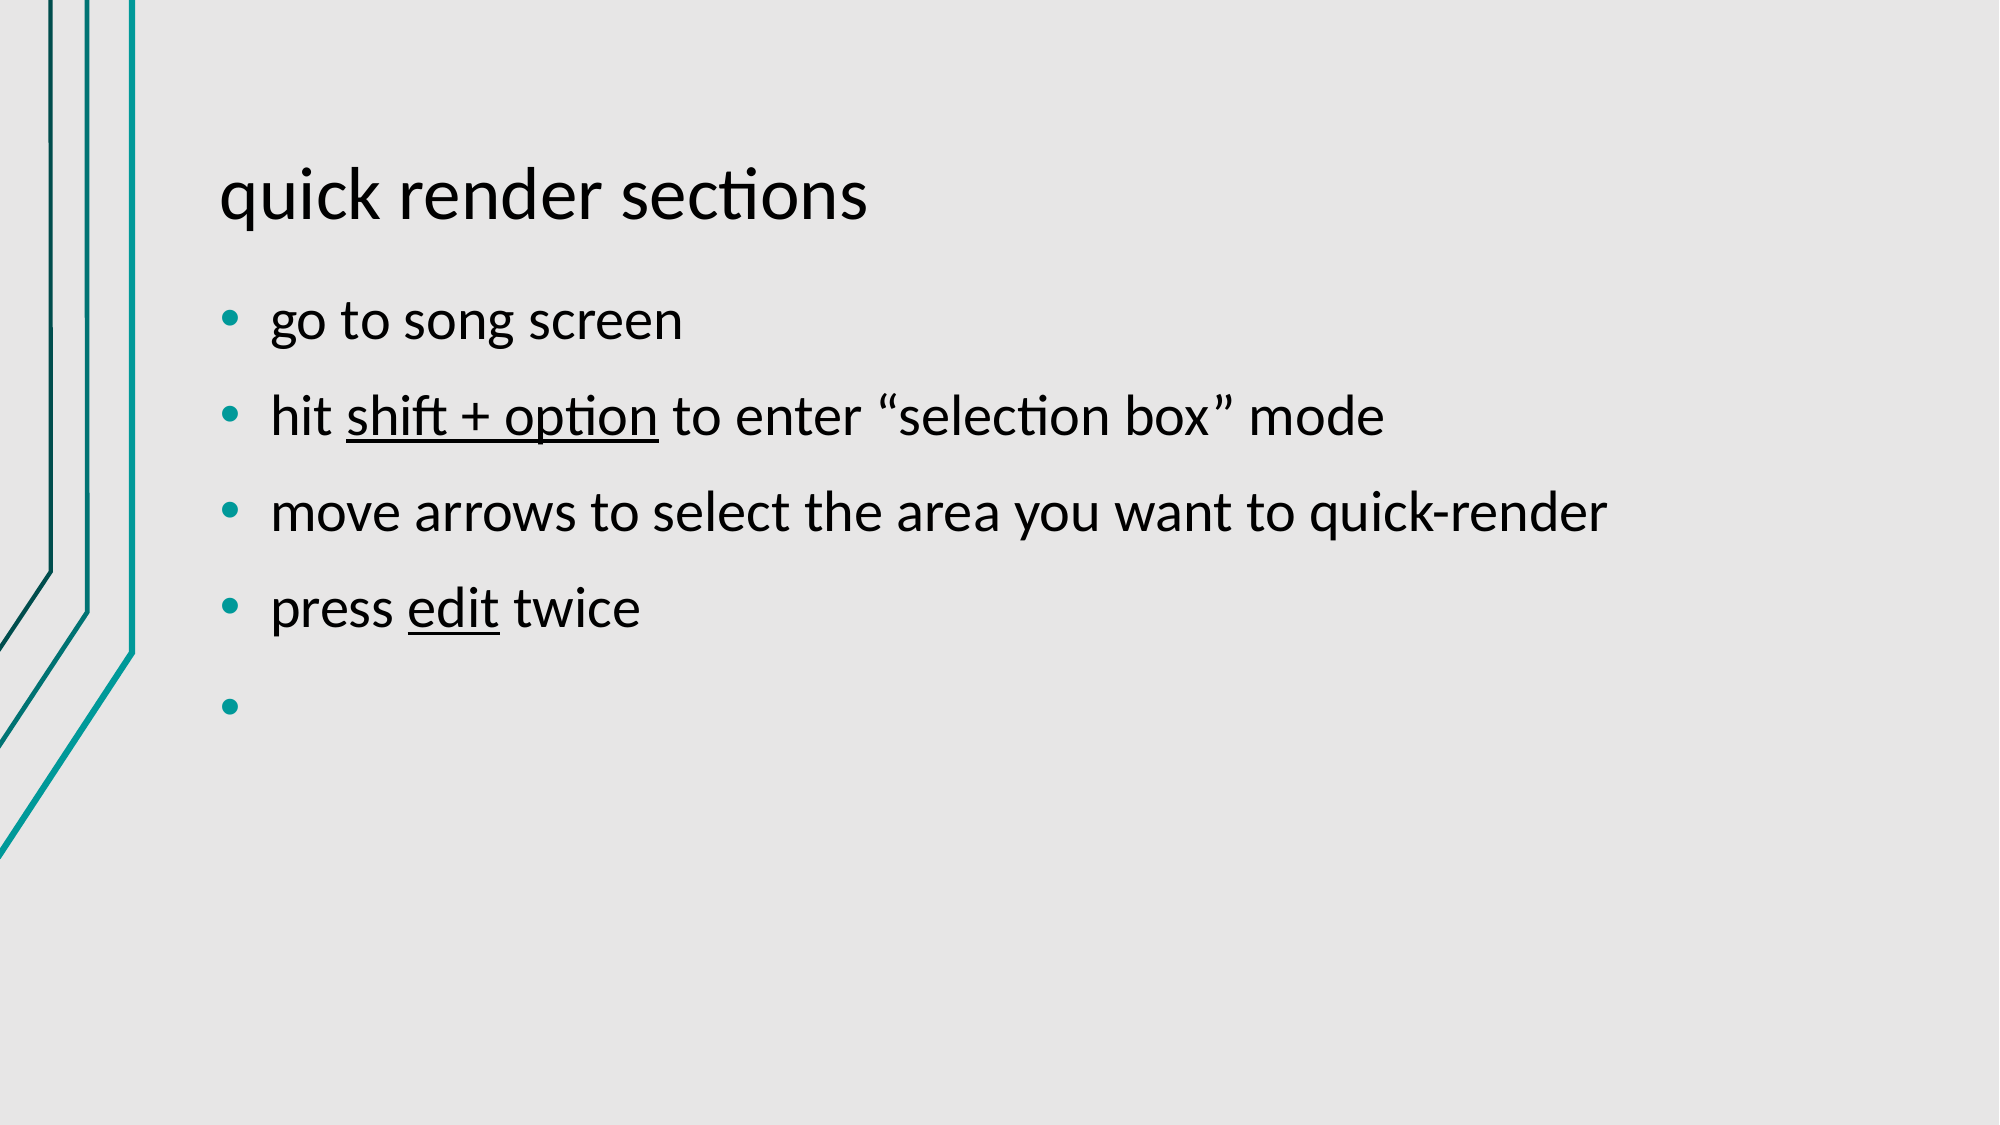

# quick render sections
go to song screen
hit shift + option to enter “selection box” mode
move arrows to select the area you want to quick-render
press edit twice